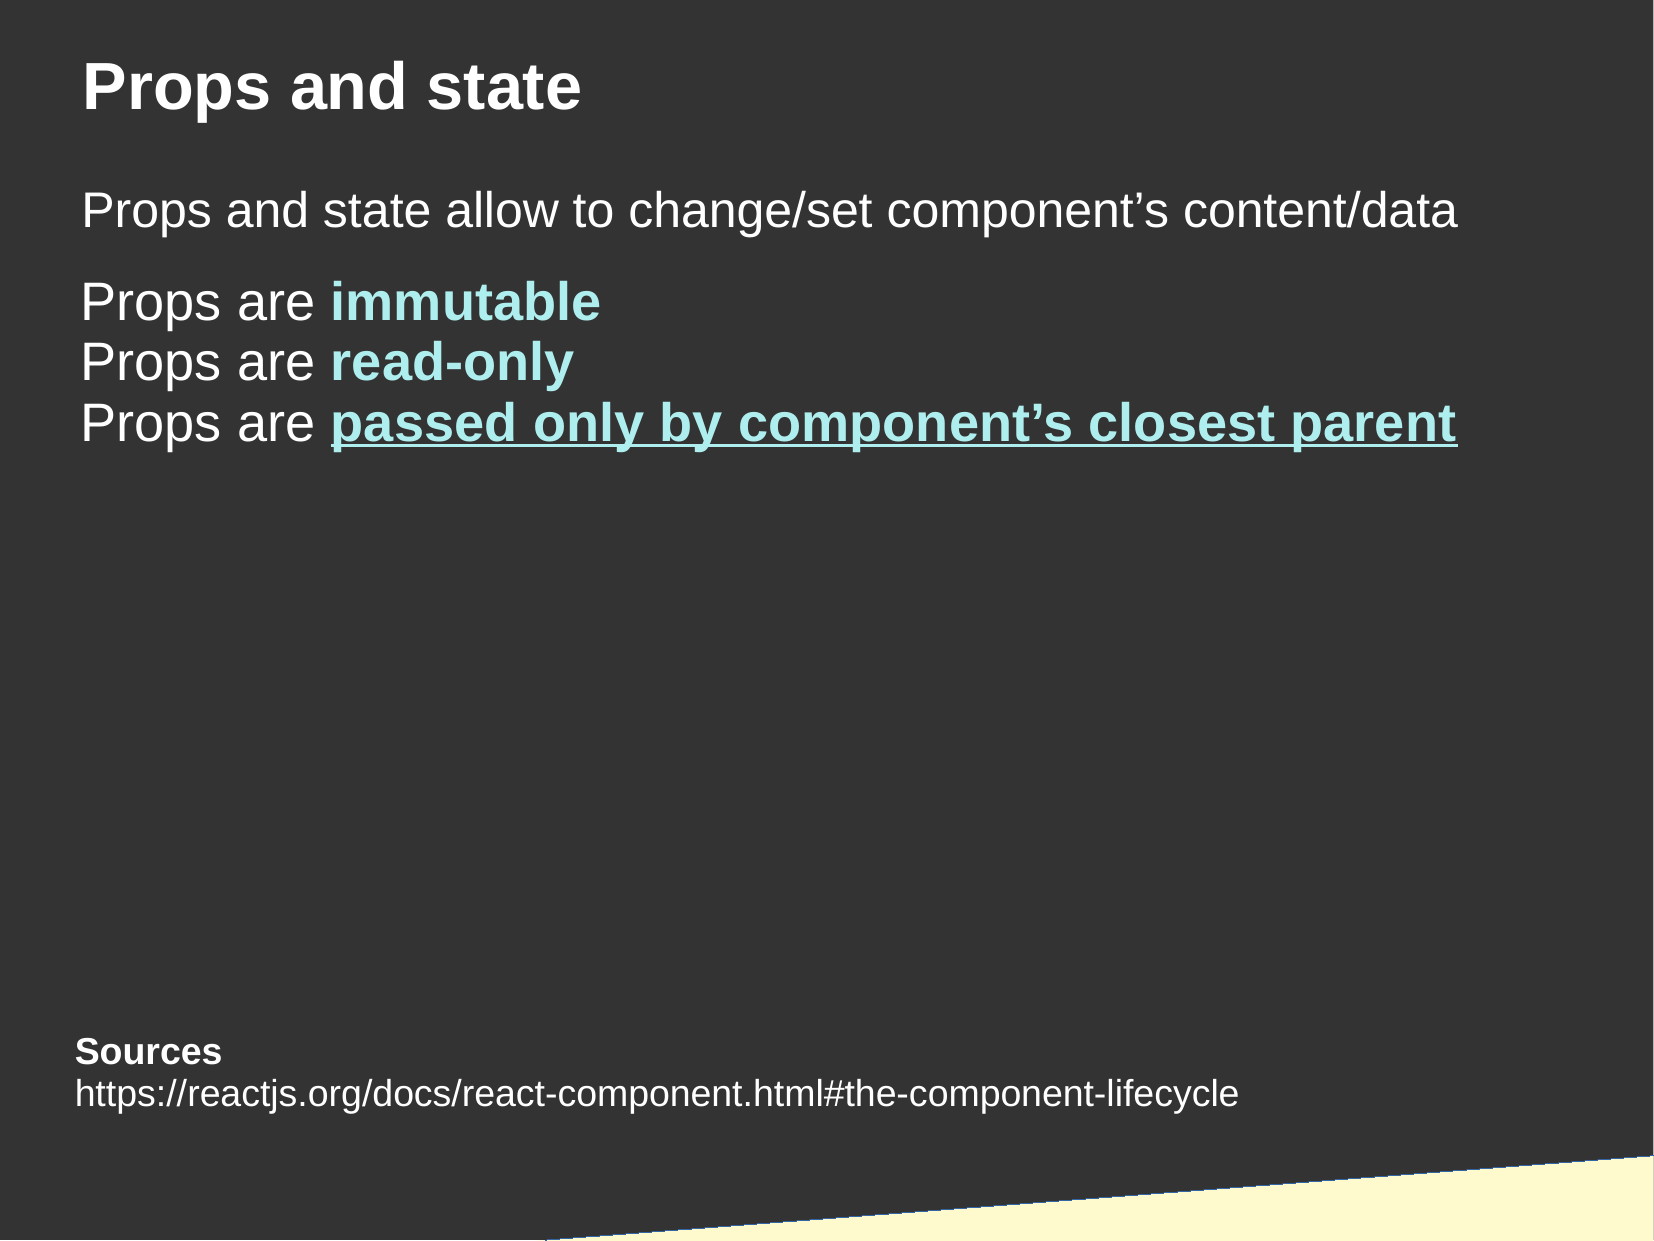

# Props and state
Props and state allow to change/set component’s content/data
Props are immutable
Props are read-only
Props are passed only by component’s closest parent
Sources
https://reactjs.org/docs/react-component.html#the-component-lifecycle